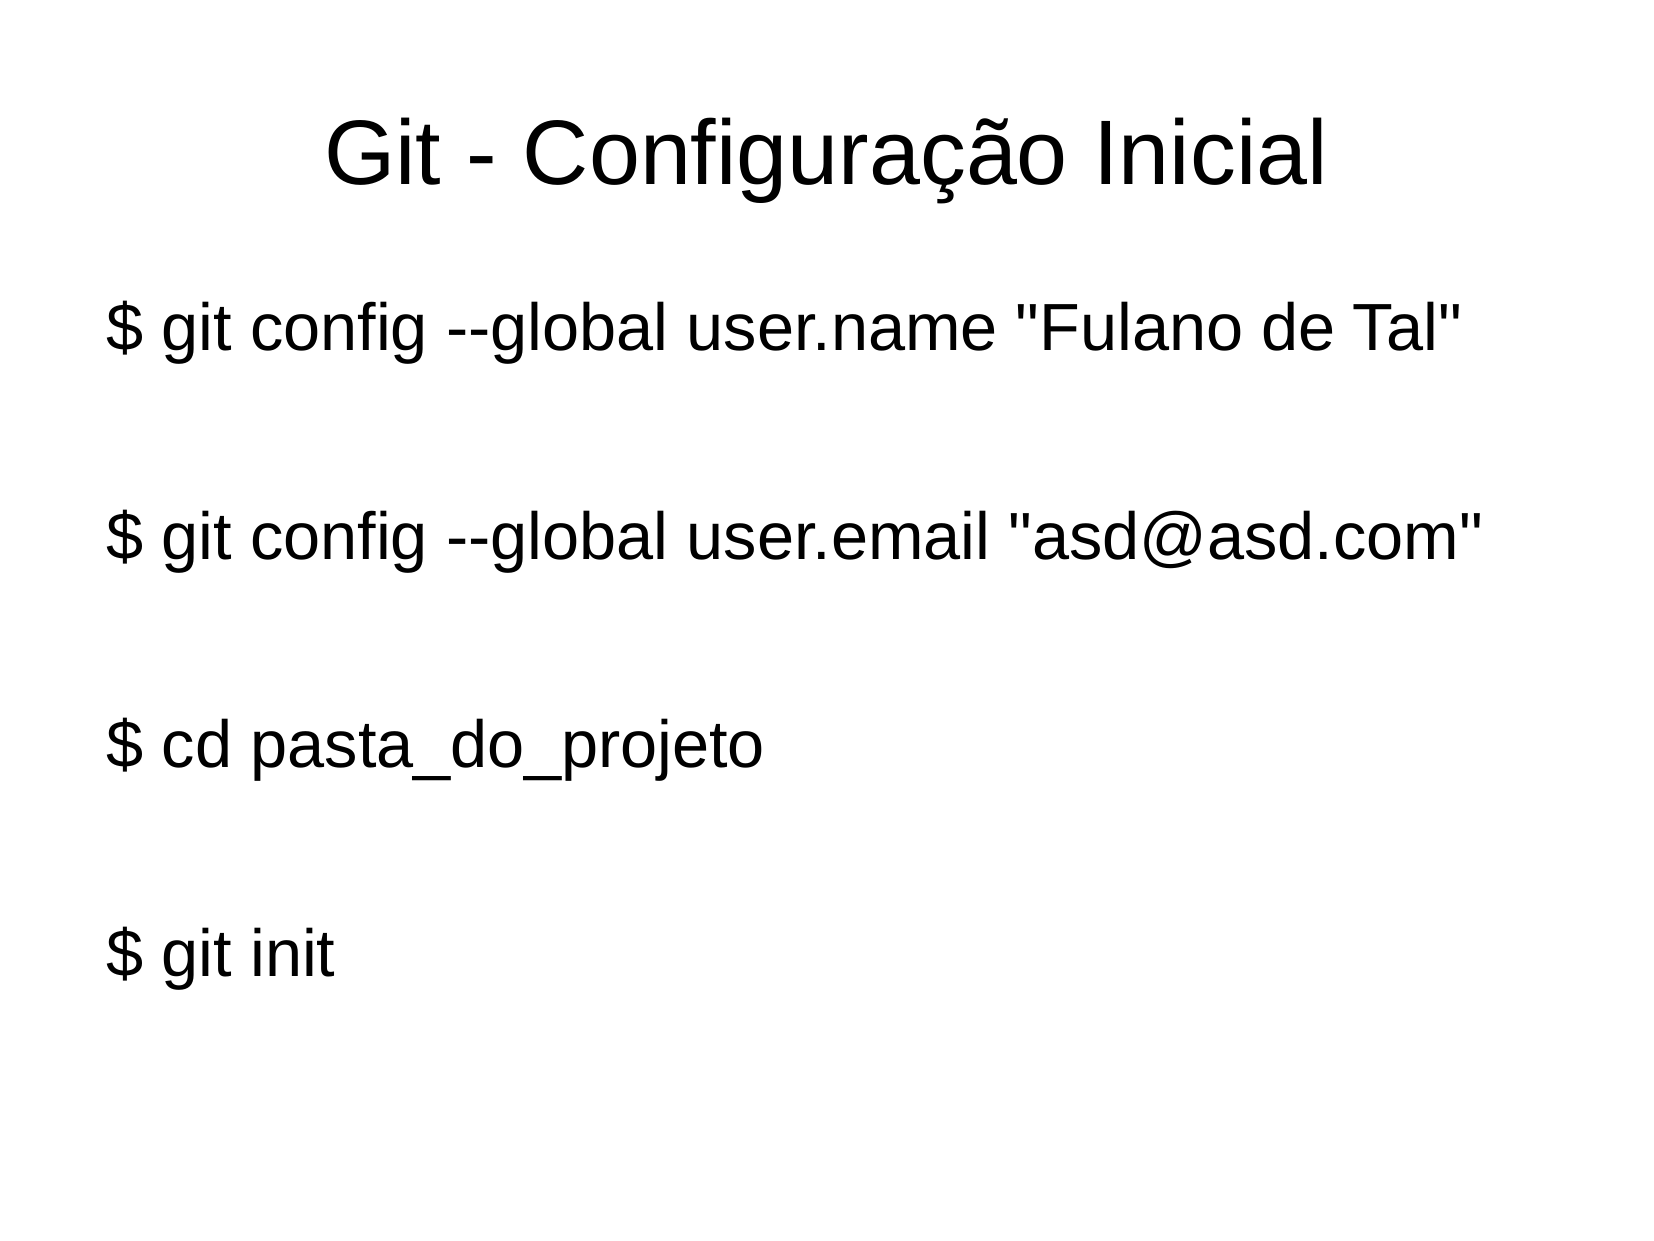

# Git - Configuração Inicial
$ git config --global user.name "Fulano de Tal"
$ git config --global user.email "asd@asd.com"
$ cd pasta_do_projeto
$ git init